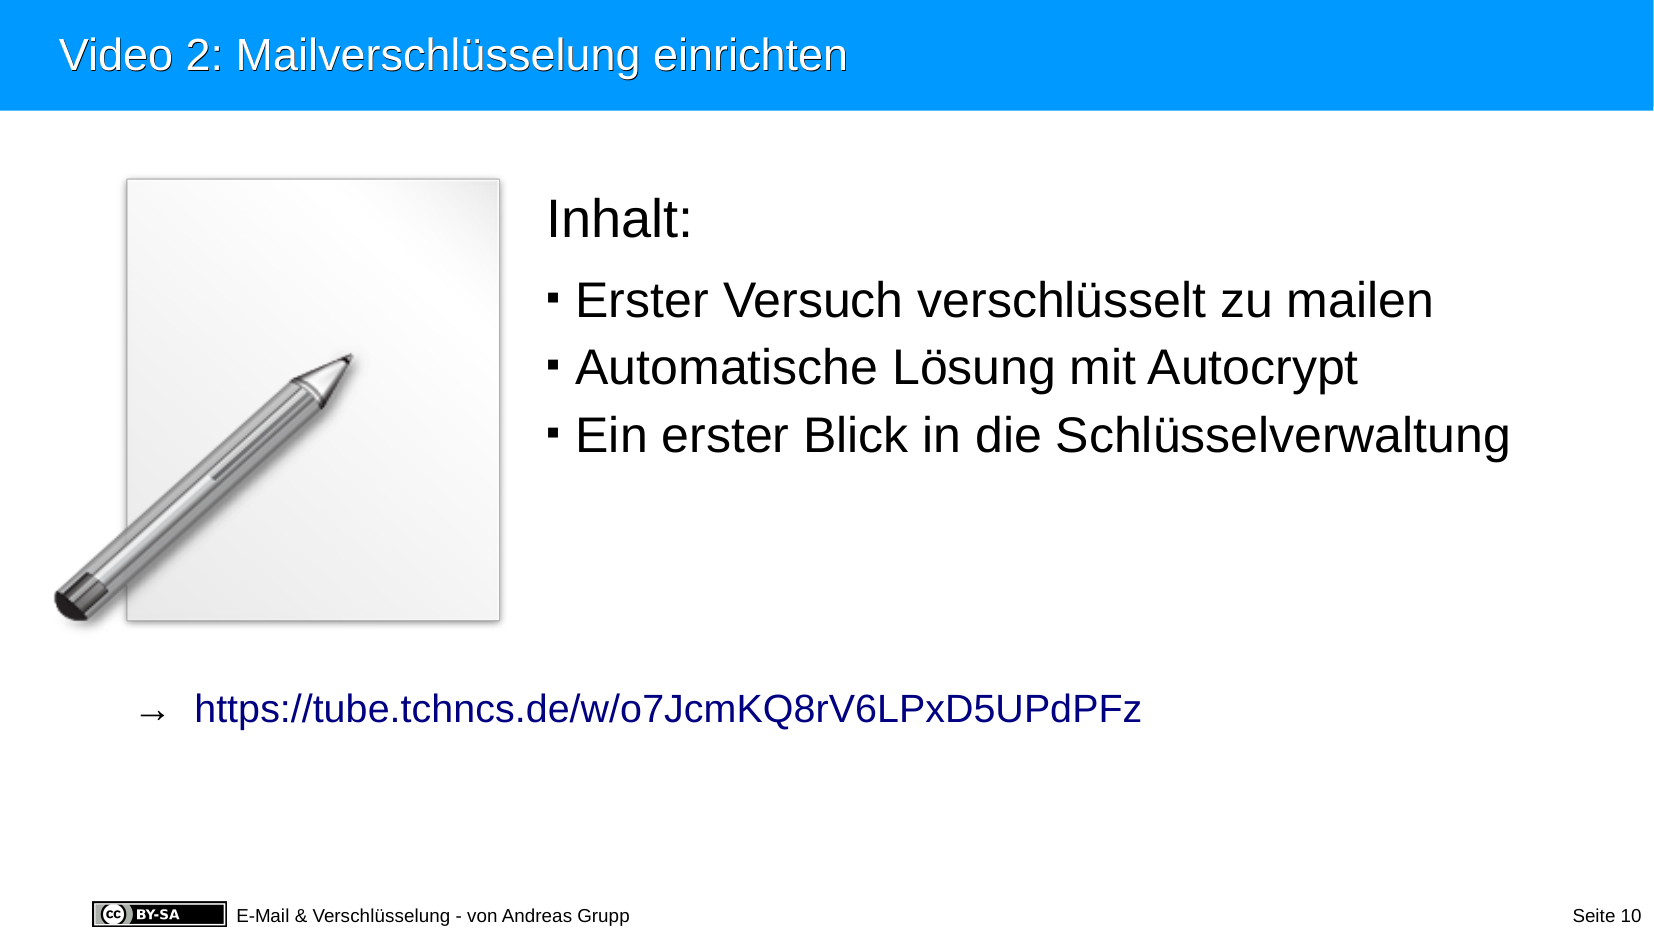

# Video 2: Mailverschlüsselung einrichten
Inhalt:
Erster Versuch verschlüsselt zu mailen
Automatische Lösung mit Autocrypt
Ein erster Blick in die Schlüsselverwaltung
→ https://tube.tchncs.de/w/o7JcmKQ8rV6LPxD5UPdPFz
E-Mail & Verschlüsselung - von Andreas Grupp
10